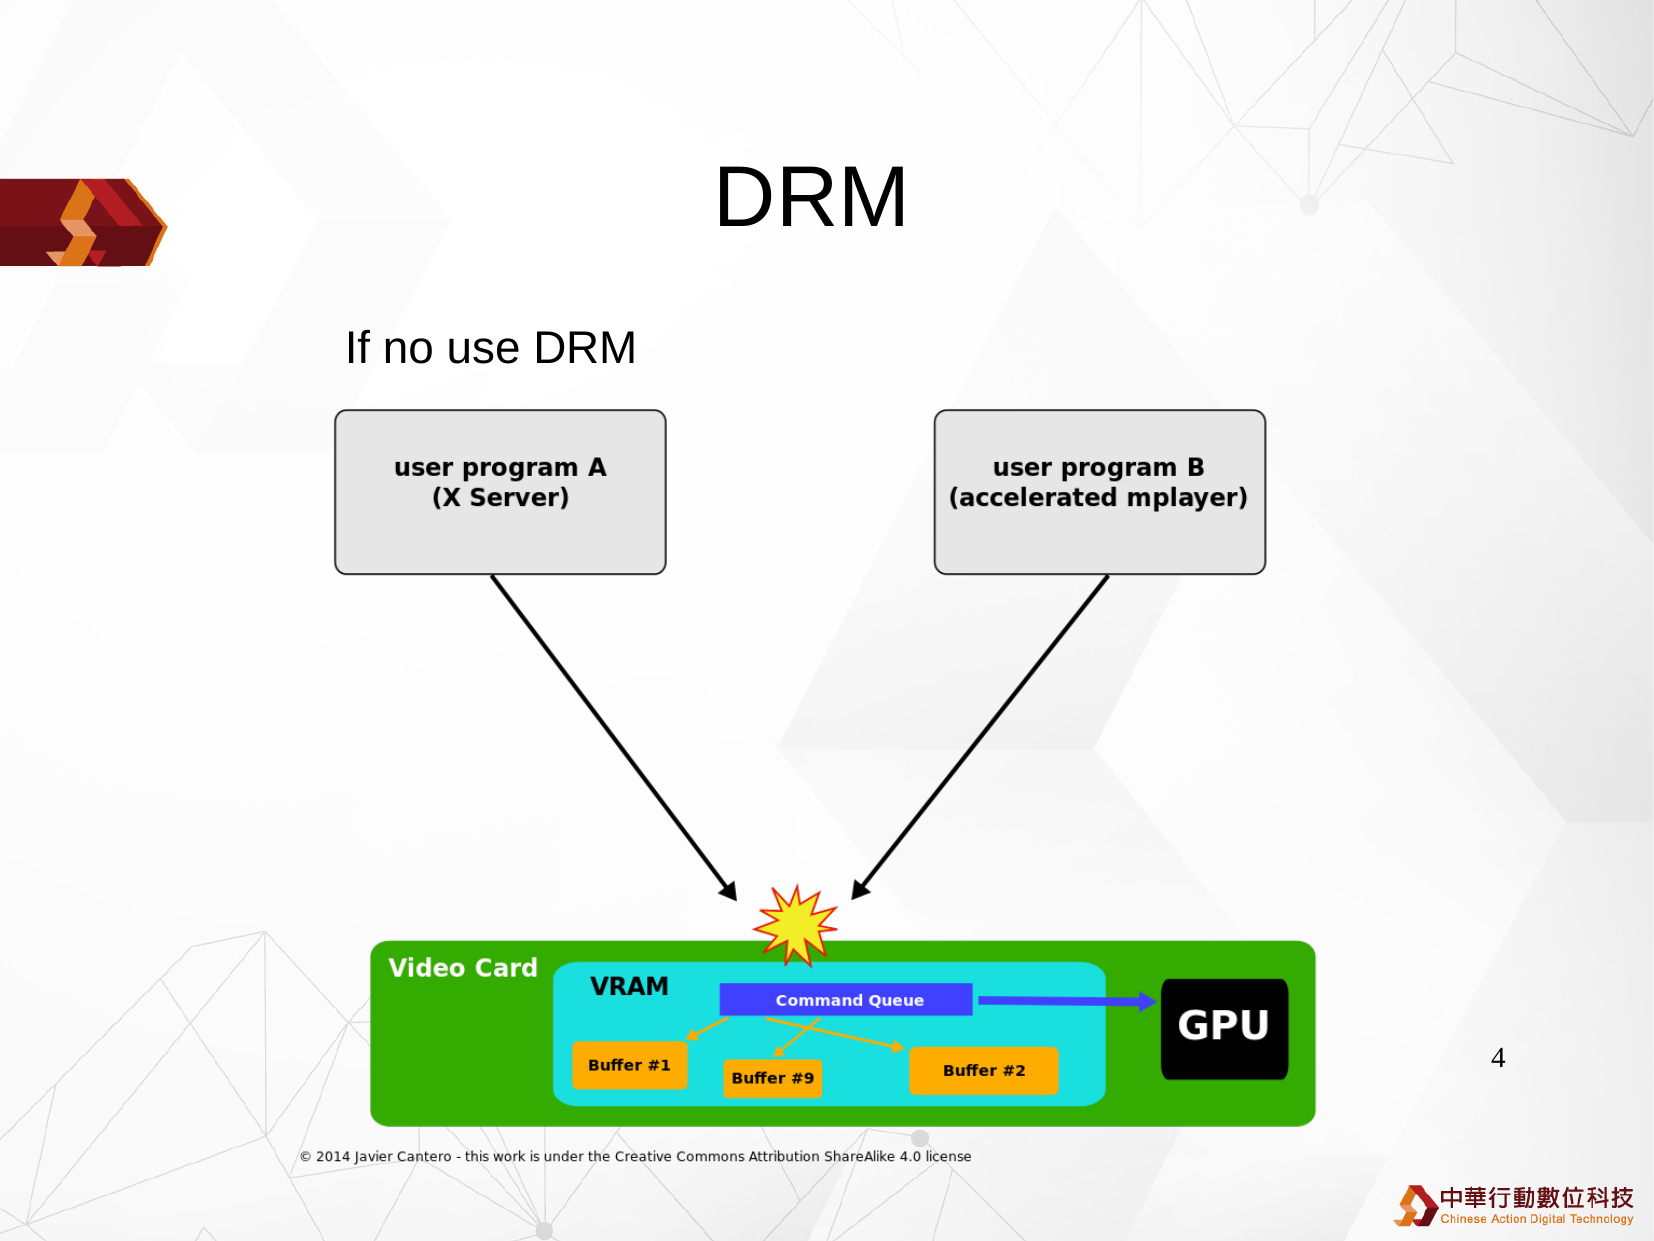

# DRM
If no use DRM
4